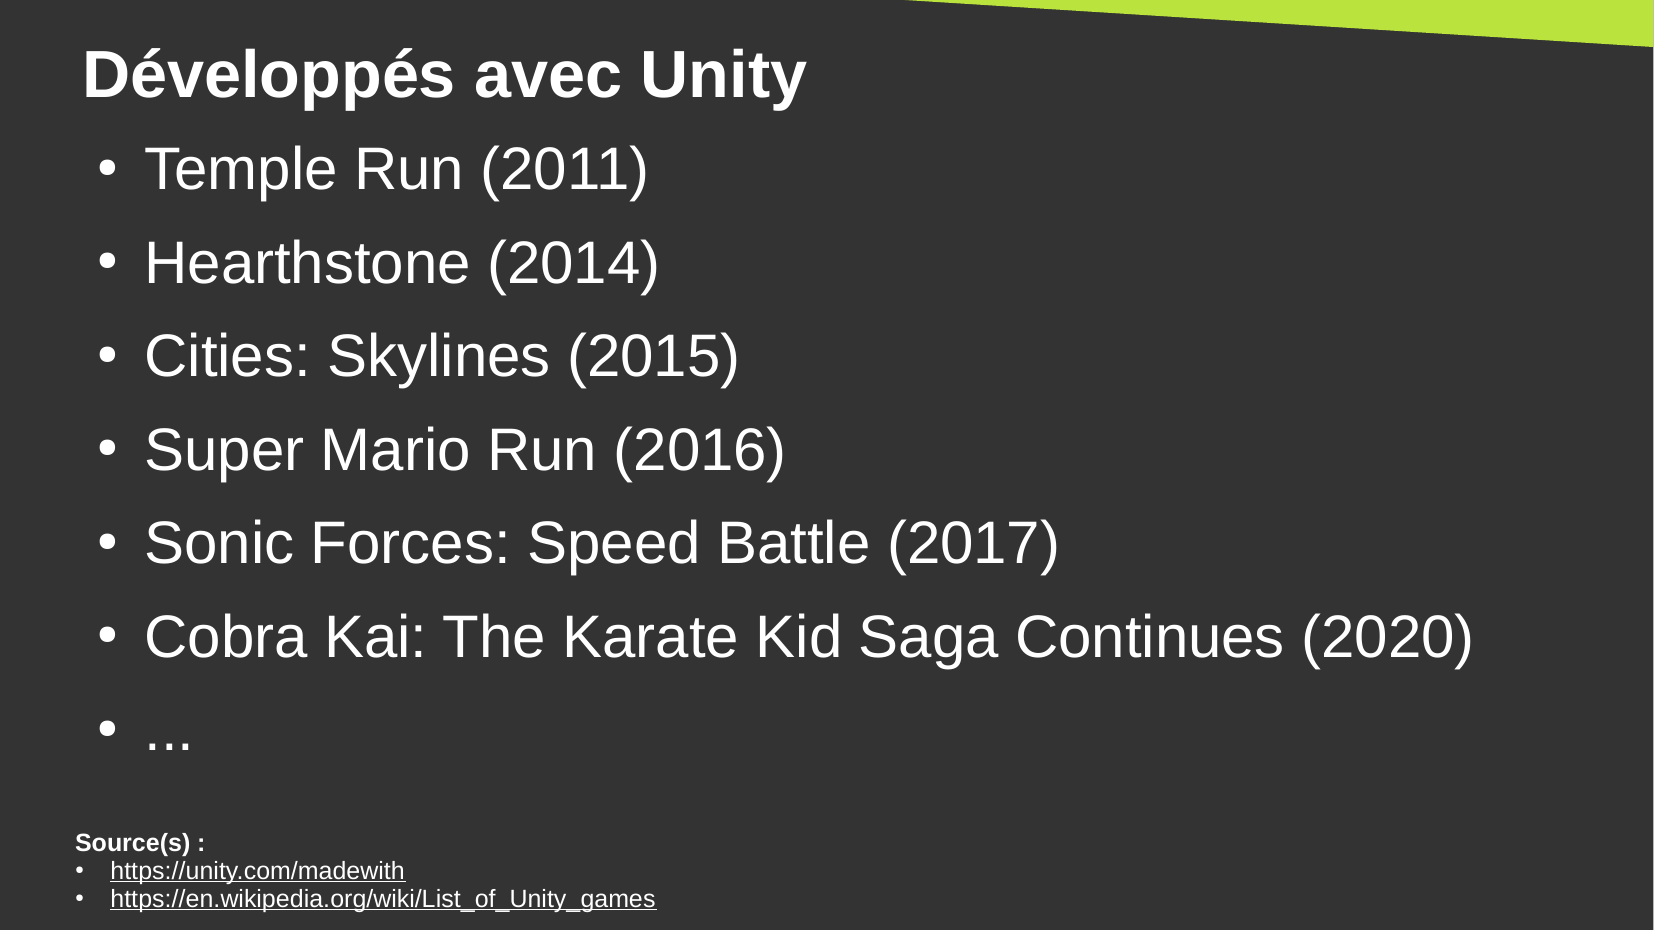

# Développés avec Unity
Temple Run (2011)
Hearthstone (2014)
Cities: Skylines (2015)
Super Mario Run (2016)
Sonic Forces: Speed Battle (2017)
Cobra Kai: The Karate Kid Saga Continues (2020)
...
Source(s) :
https://unity.com/madewith
https://en.wikipedia.org/wiki/List_of_Unity_games